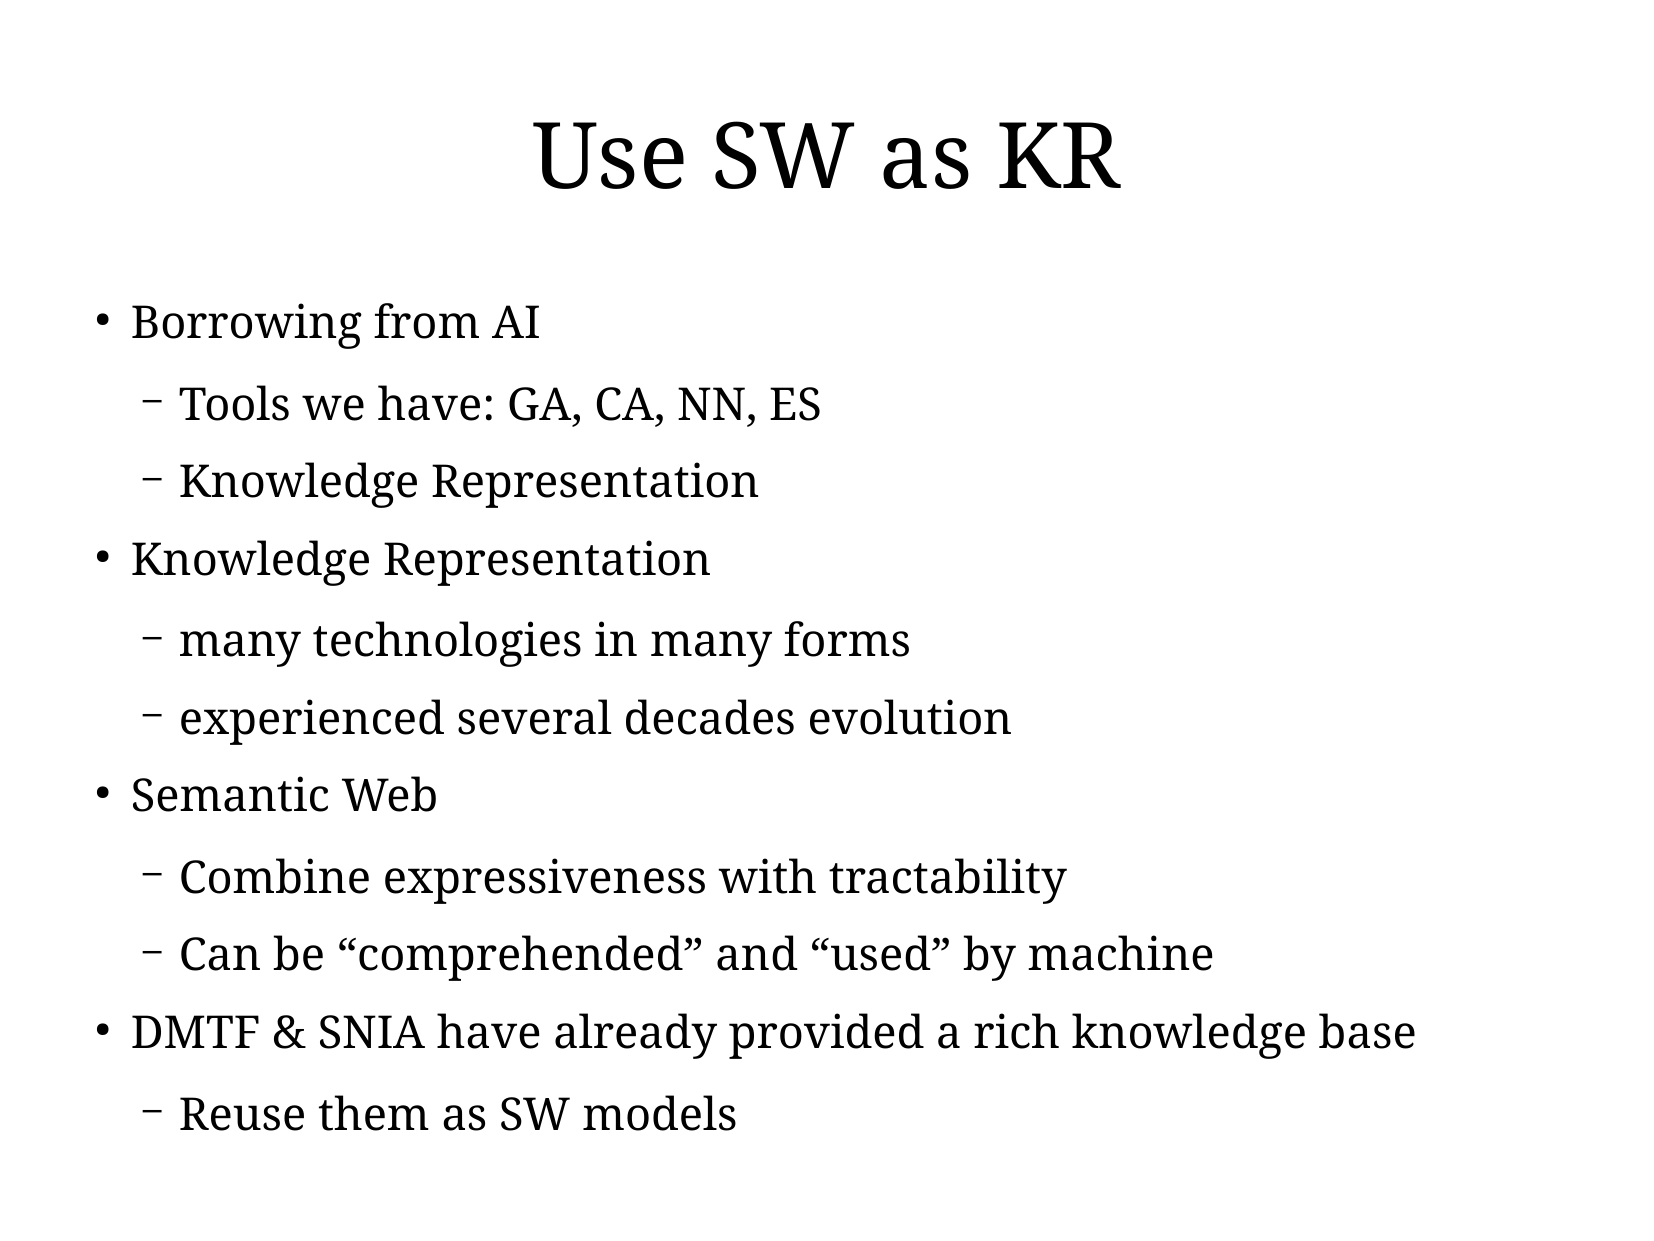

# Use SW as KR
Borrowing from AI
Tools we have: GA, CA, NN, ES
Knowledge Representation
Knowledge Representation
many technologies in many forms
experienced several decades evolution
Semantic Web
Combine expressiveness with tractability
Can be “comprehended” and “used” by machine
DMTF & SNIA have already provided a rich knowledge base
Reuse them as SW models